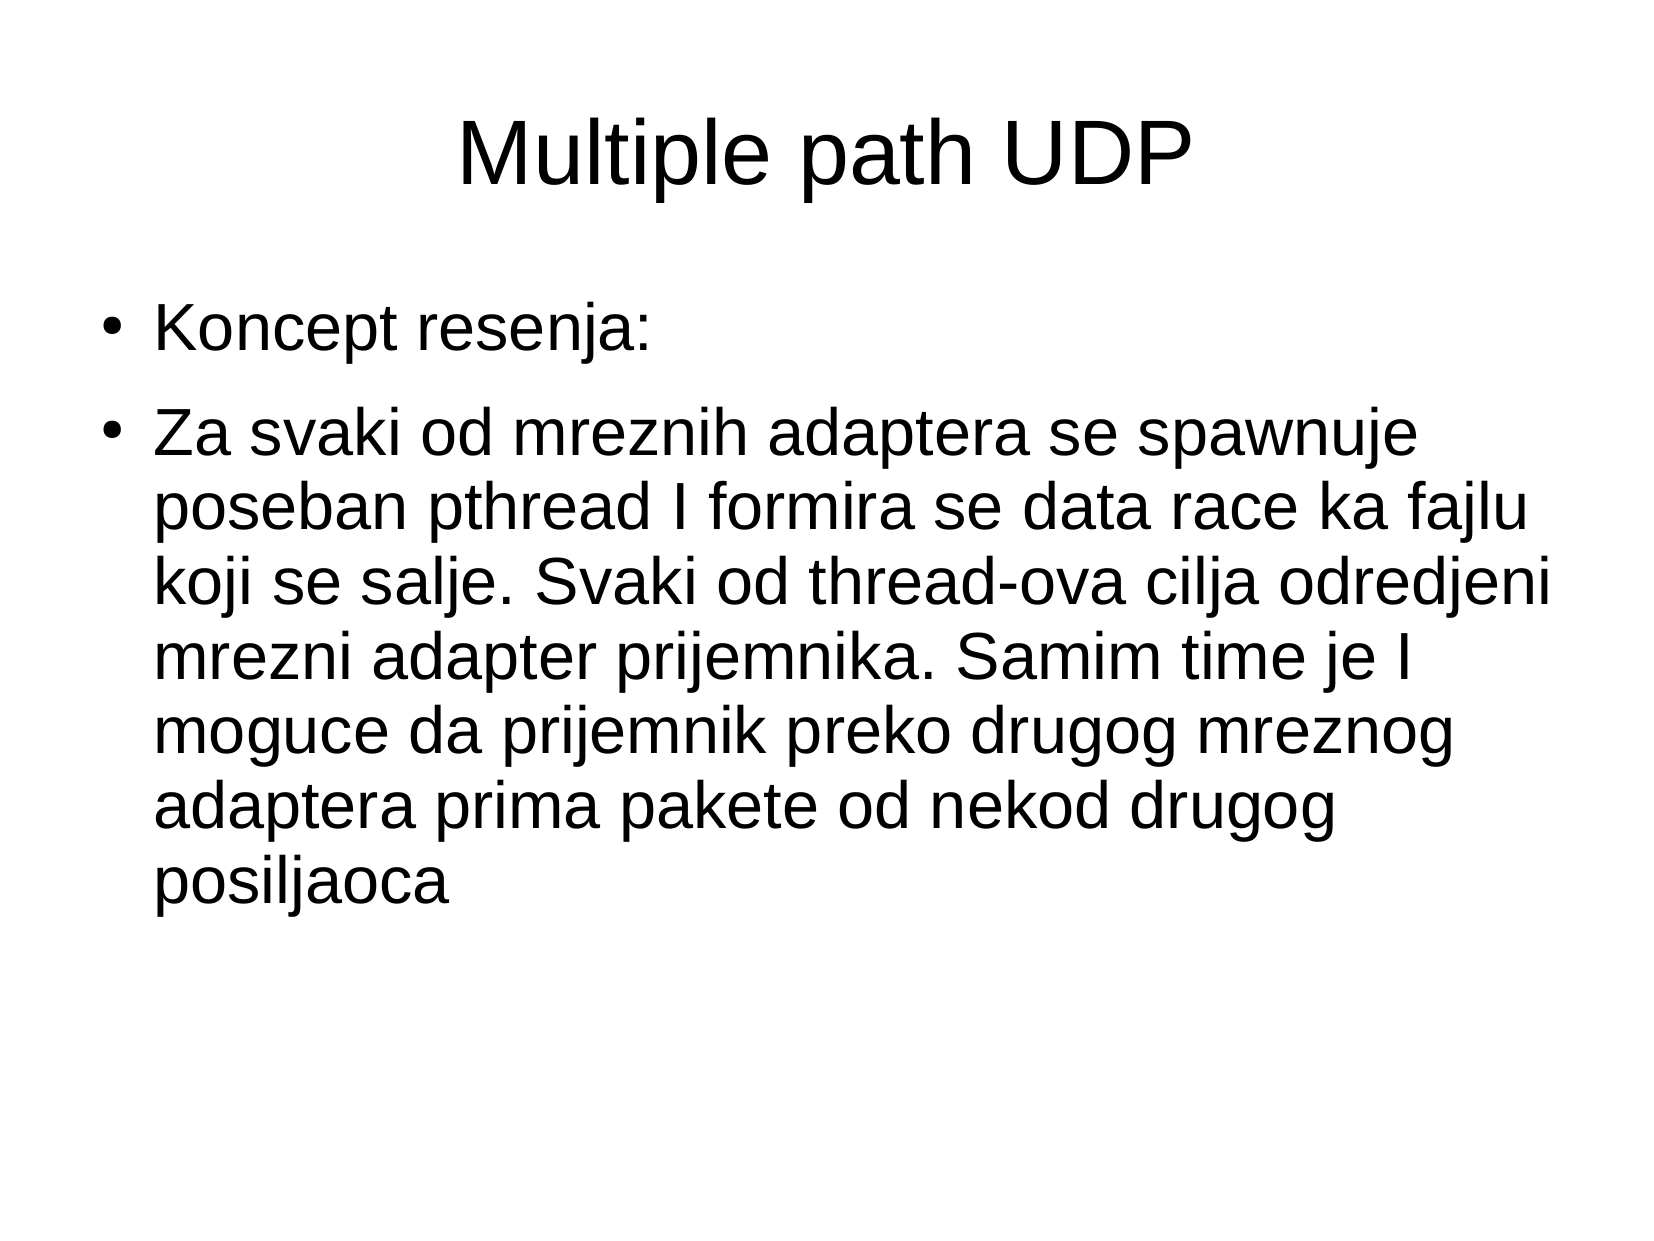

# Multiple path UDP
Koncept resenja:
Za svaki od mreznih adaptera se spawnuje poseban pthread I formira se data race ka fajlu koji se salje. Svaki od thread-ova cilja odredjeni mrezni adapter prijemnika. Samim time je I moguce da prijemnik preko drugog mreznog adaptera prima pakete od nekod drugog posiljaoca